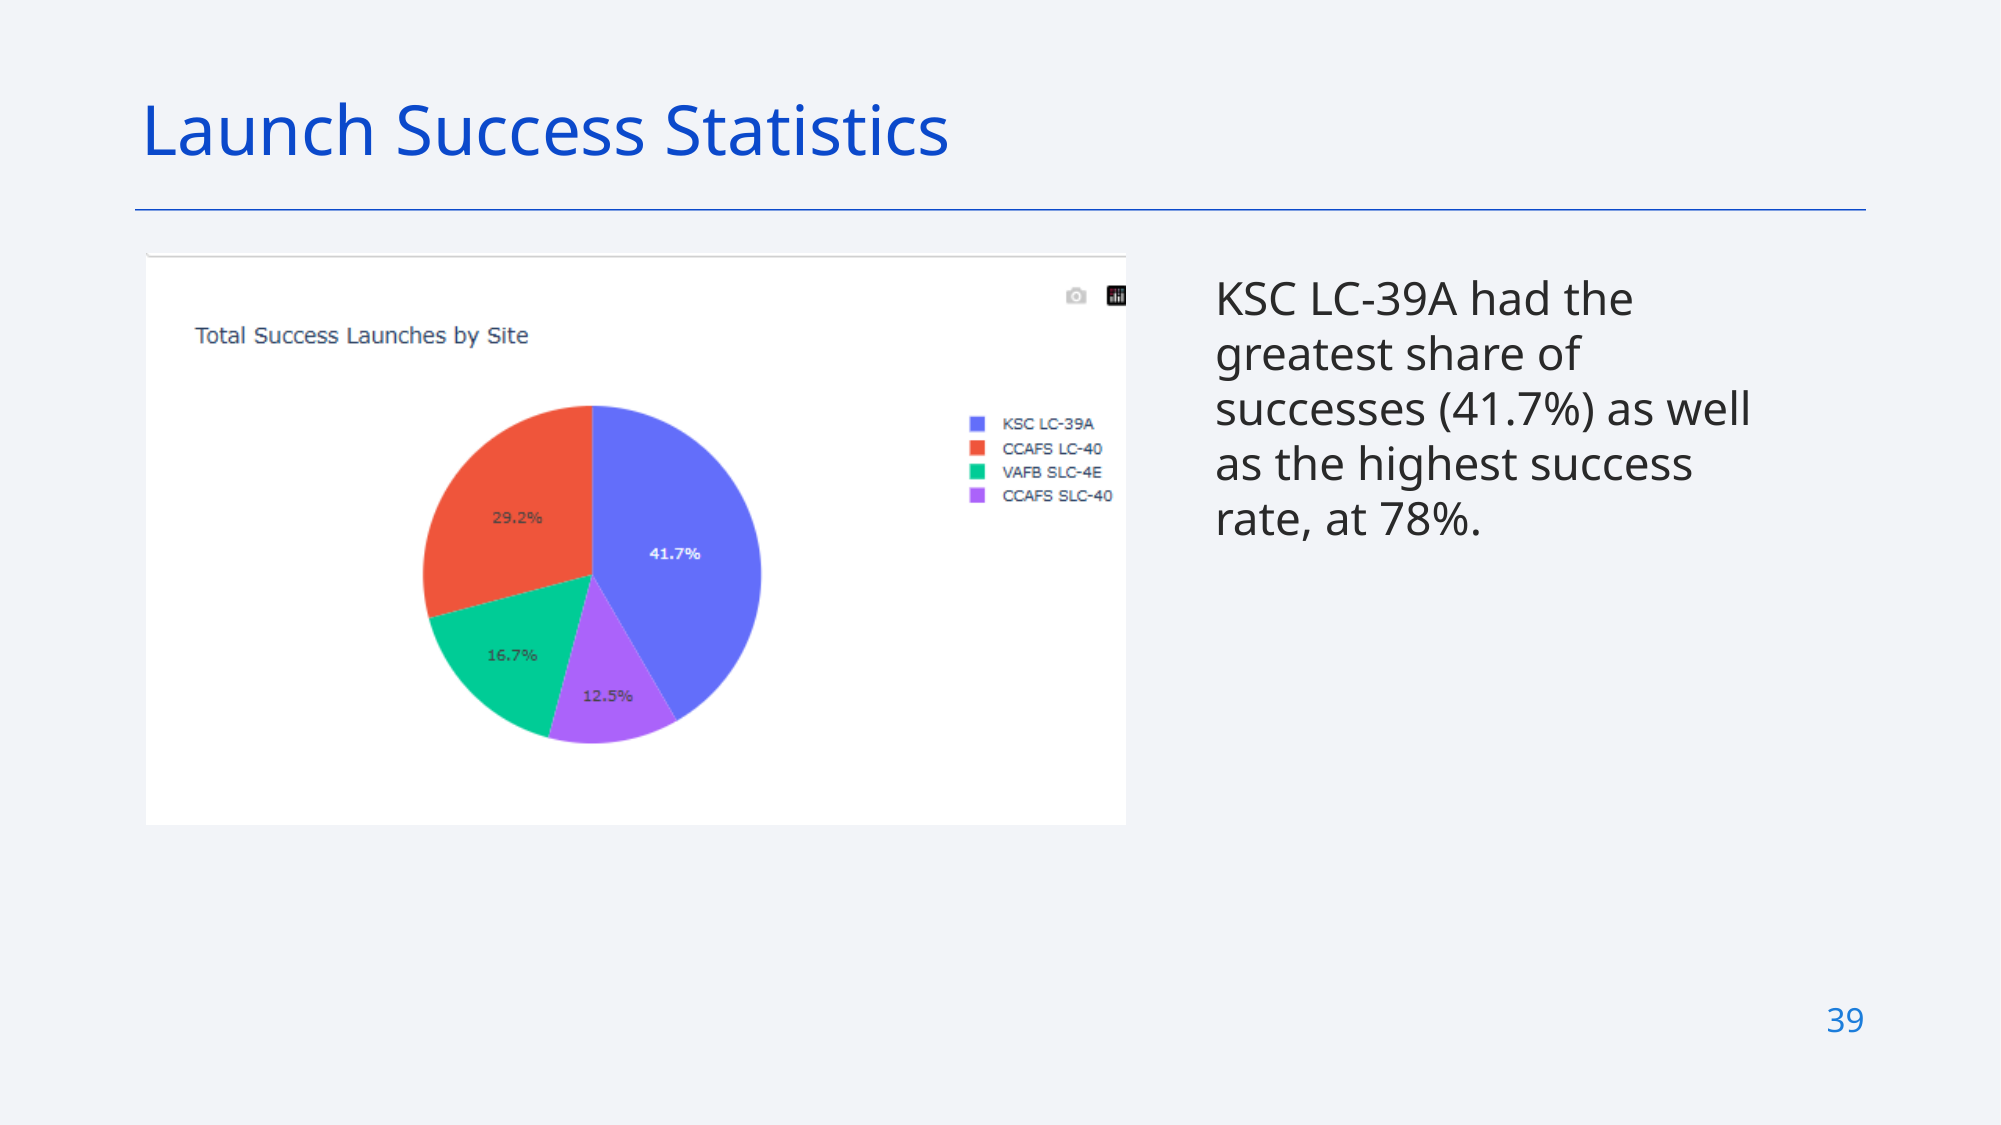

Launch Success Statistics
# KSC LC-39A had the greatest share of successes (41.7%) as well as the highest success rate, at 78%.
39